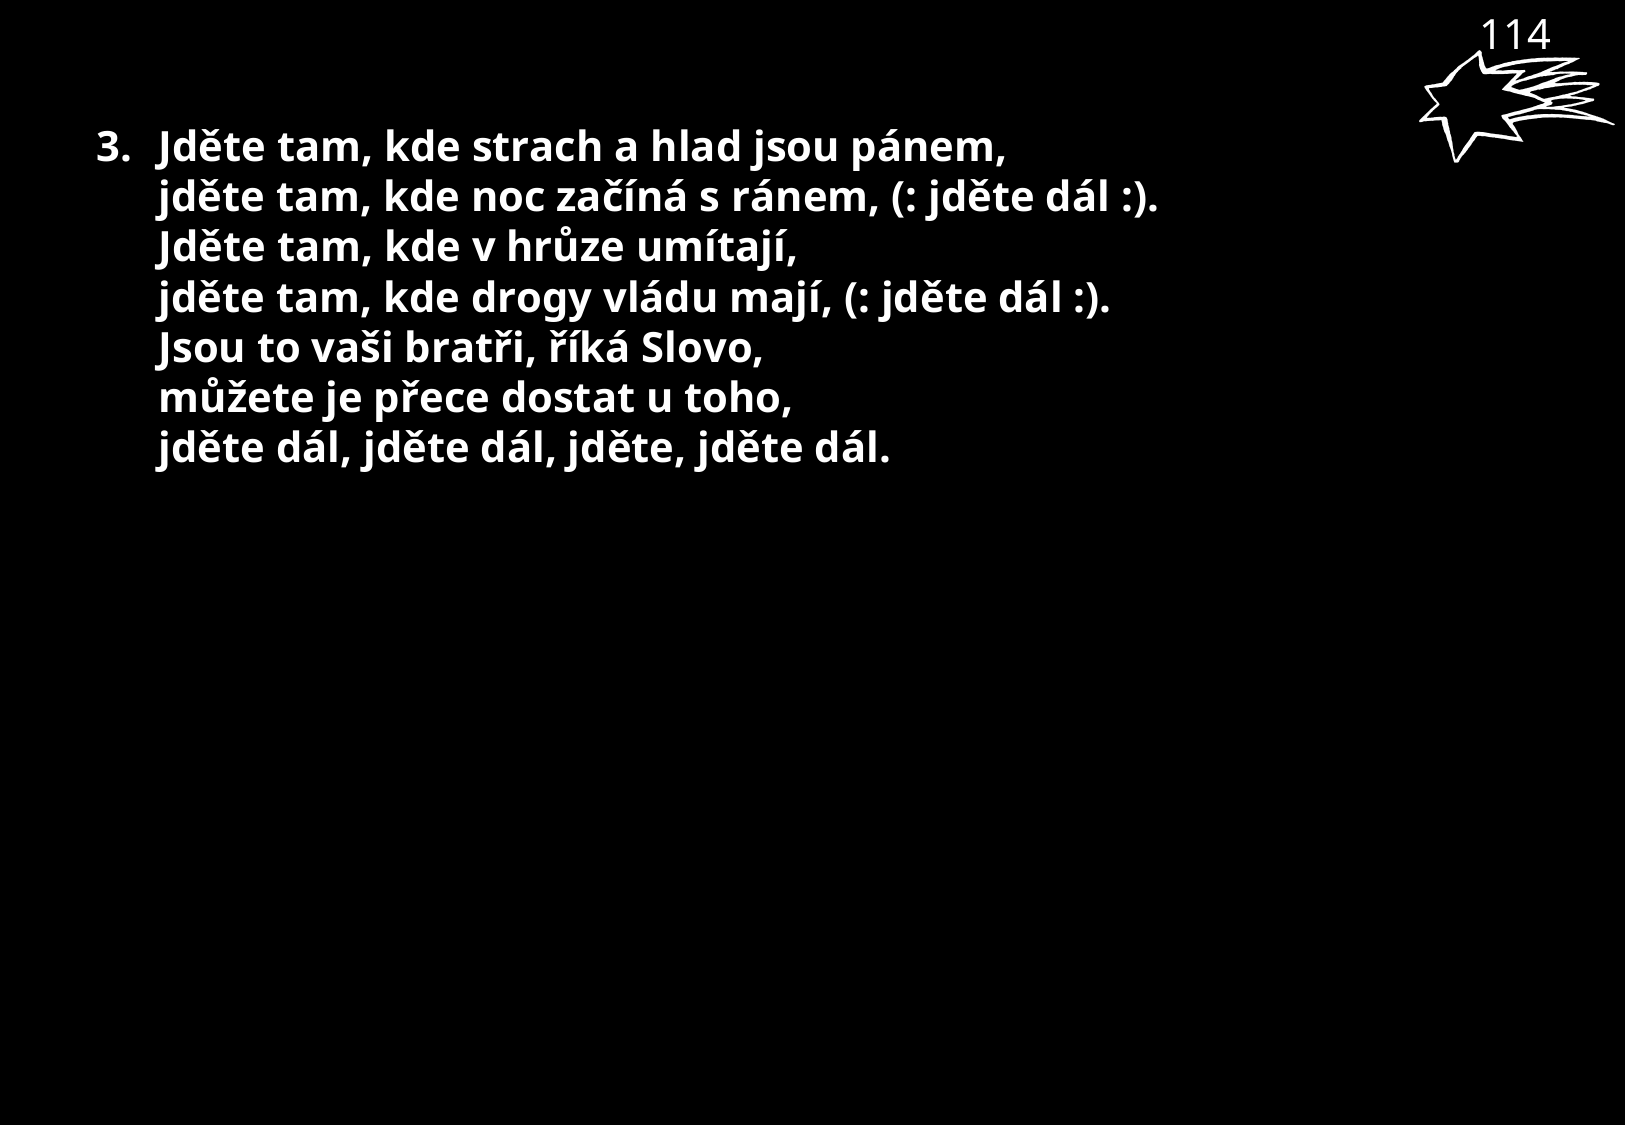

114
# 3. 	Jděte tam, kde strach a hlad jsou pánem, jděte tam, kde noc začíná s ránem, (: jděte dál :). Jděte tam, kde v hrůze umítají, jděte tam, kde drogy vládu mají, (: jděte dál :). Jsou to vaši bratři, říká Slovo, můžete je přece dostat u toho, jděte dál, jděte dál, jděte, jděte dál.